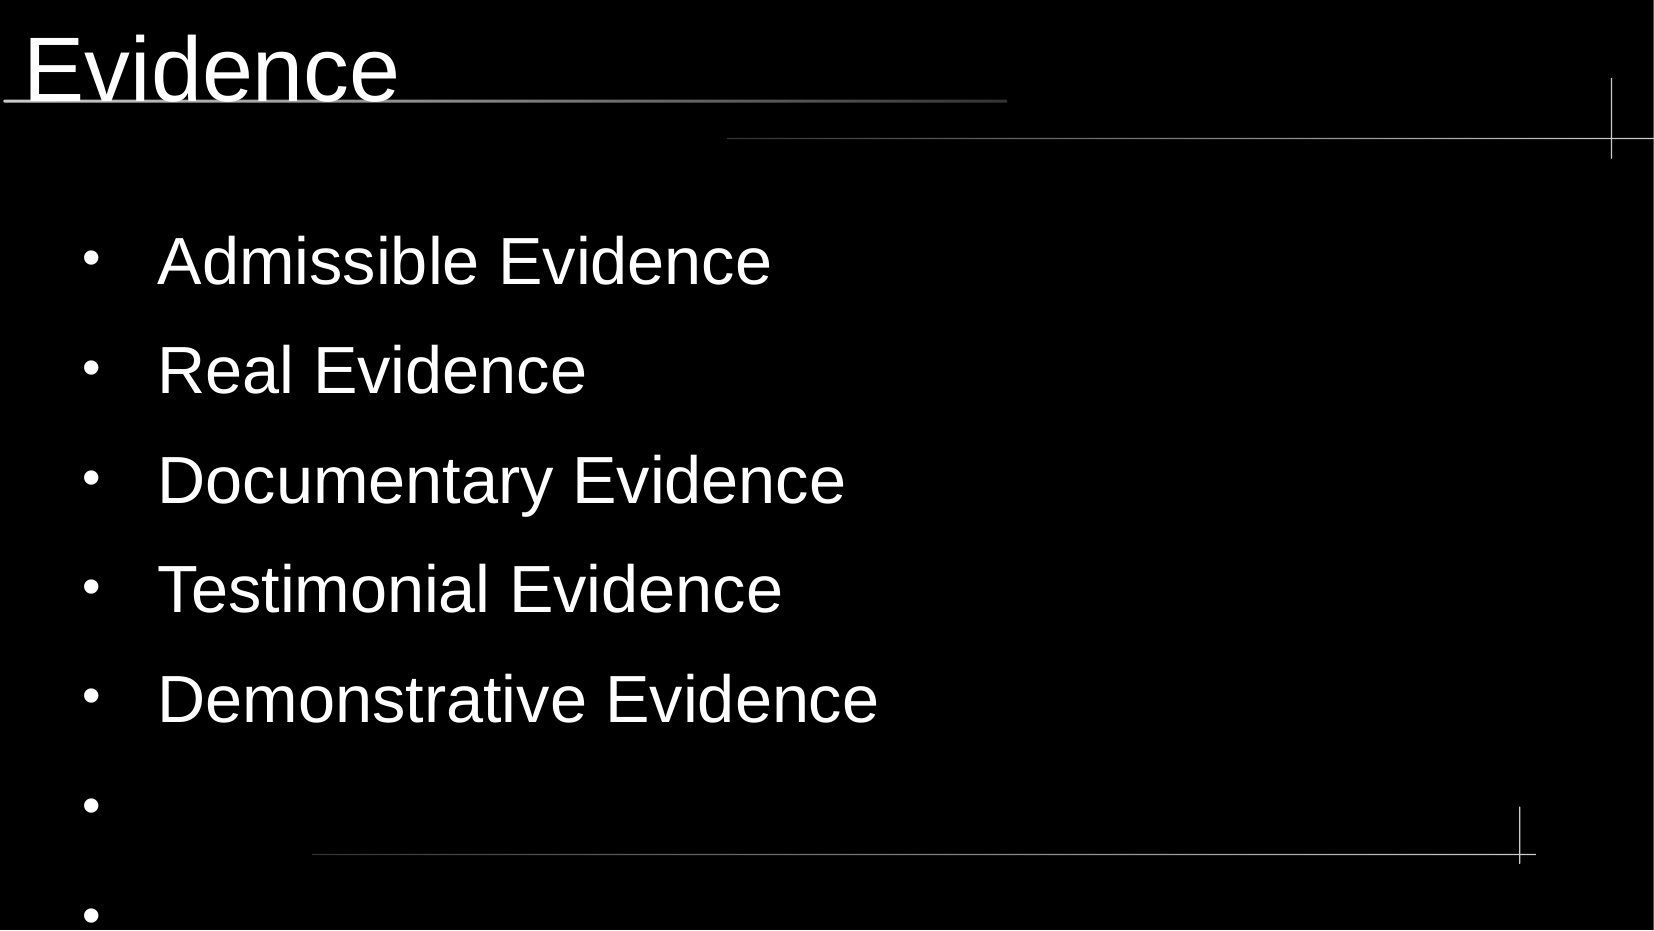

# Evidence
Admissible Evidence
Real Evidence
Documentary Evidence
Testimonial Evidence
Demonstrative Evidence